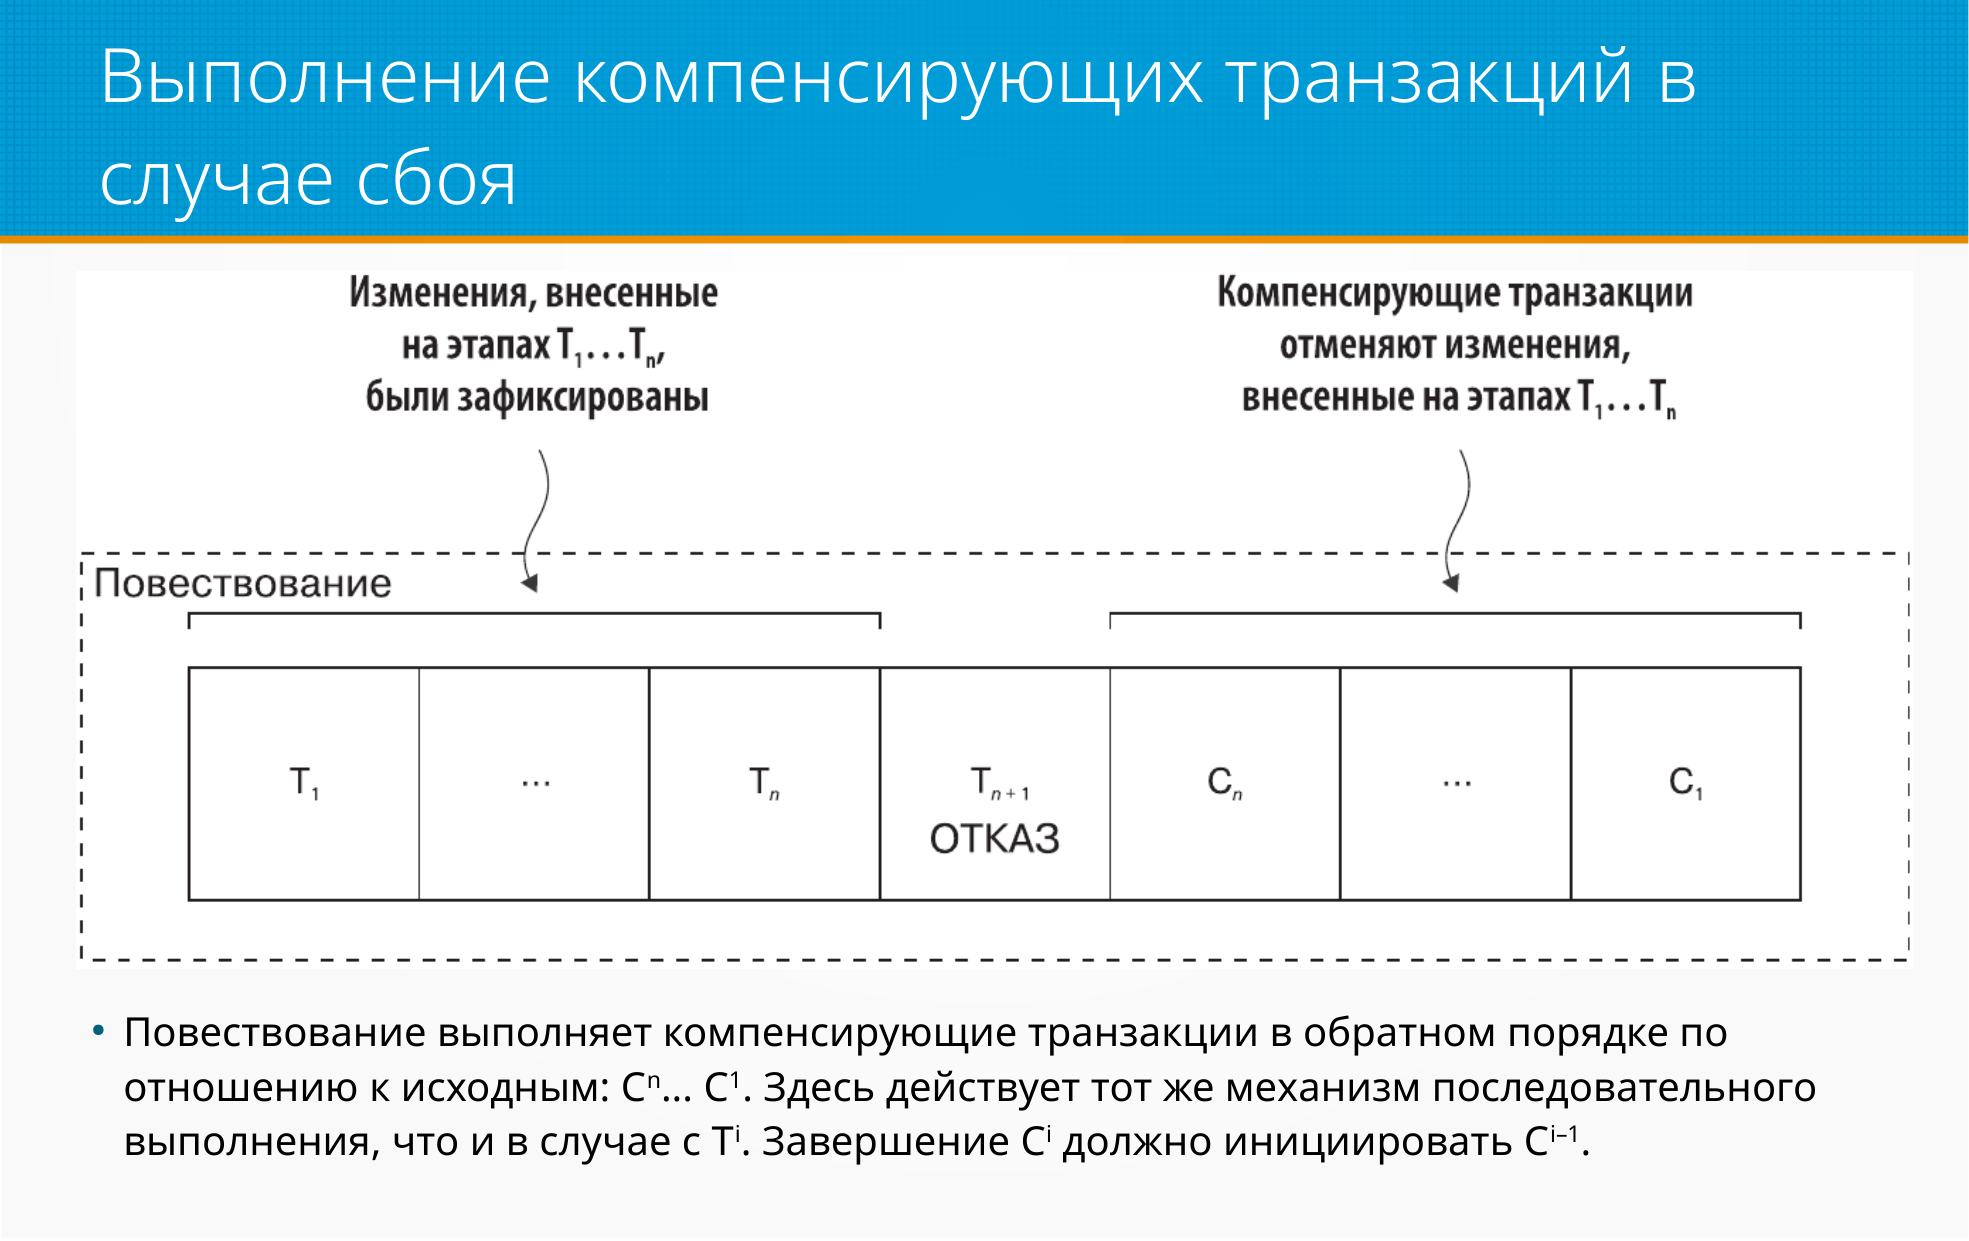

# Выполнение компенсирующих транзакций в случае сбоя
Повествование выполняет компенсирующие транзакции в обратном порядке по отношению к исходным: Cn... C1. Здесь действует тот же механизм последовательного выполнения, что и в случае с Ti. Завершение Ci должно инициировать Ci–1.